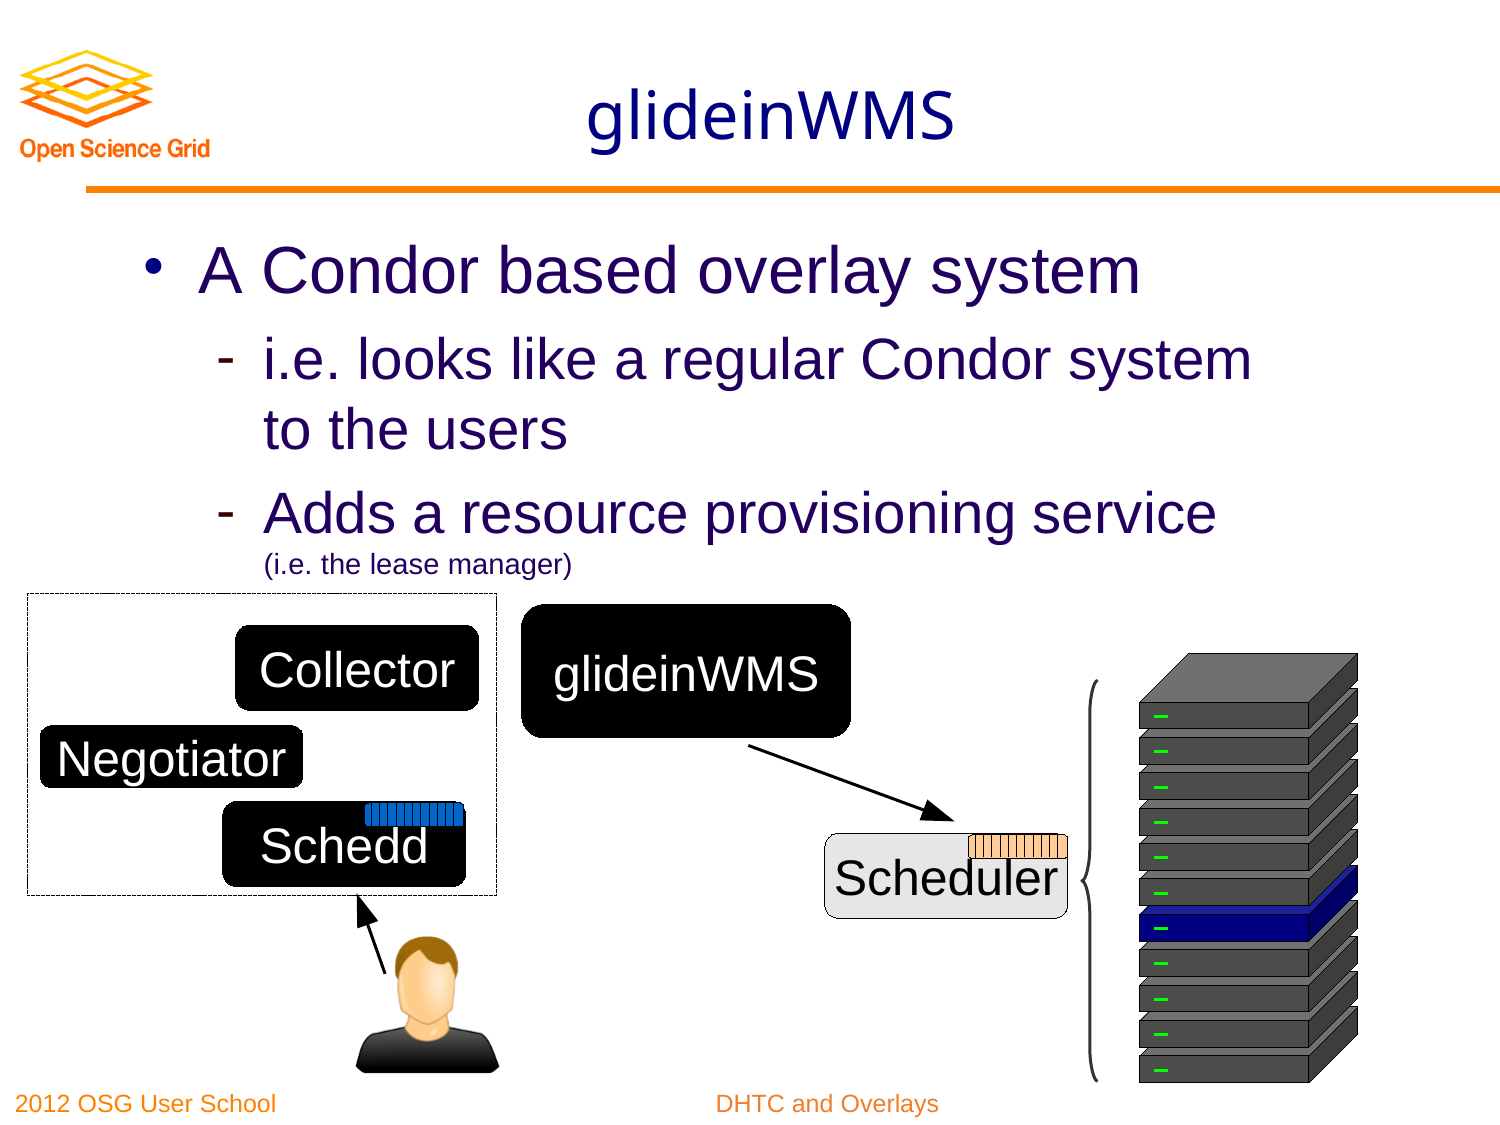

# glideinWMS
A Condor based overlay system
i.e. looks like a regular Condor system
to the users
Adds a resource provisioning service
(i.e. the lease manager)
glideinWMS
Collector
Negotiator
Schedd
Scheduler